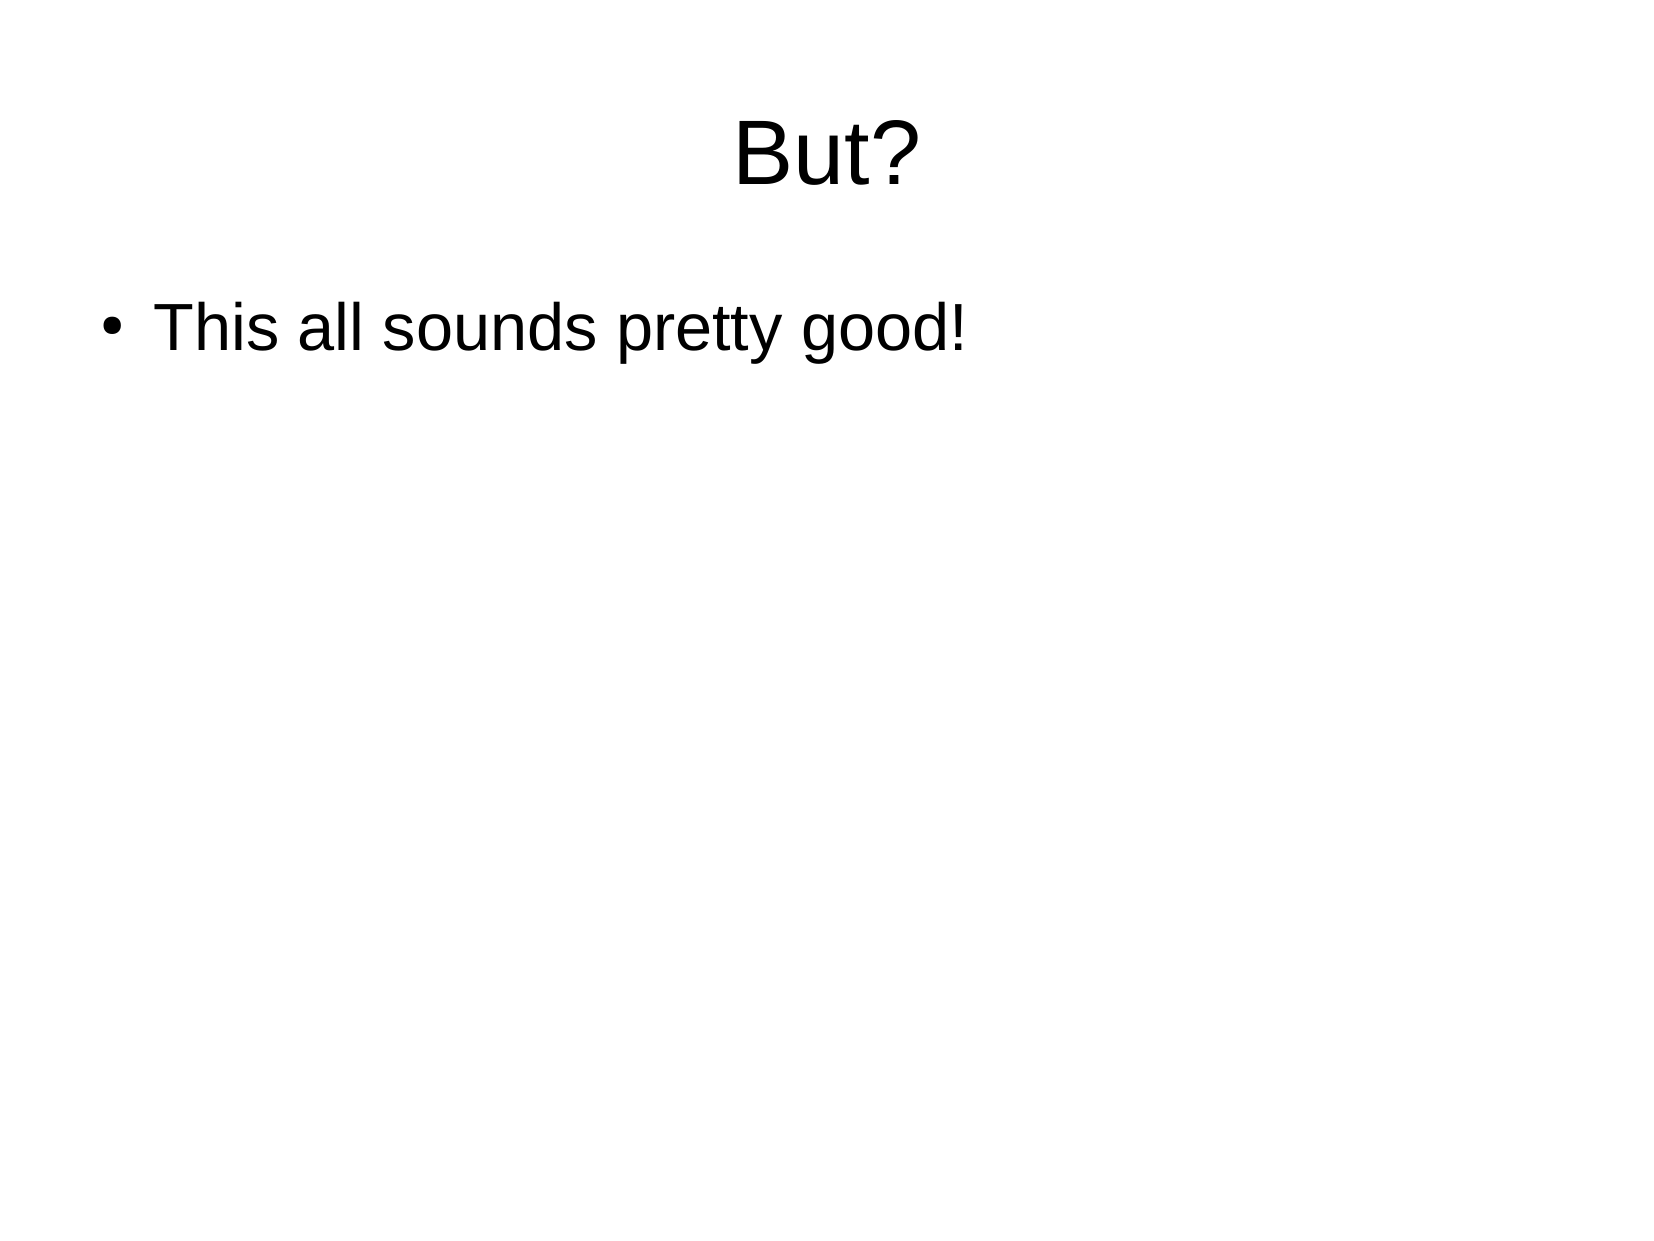

# But?
This all sounds pretty good!